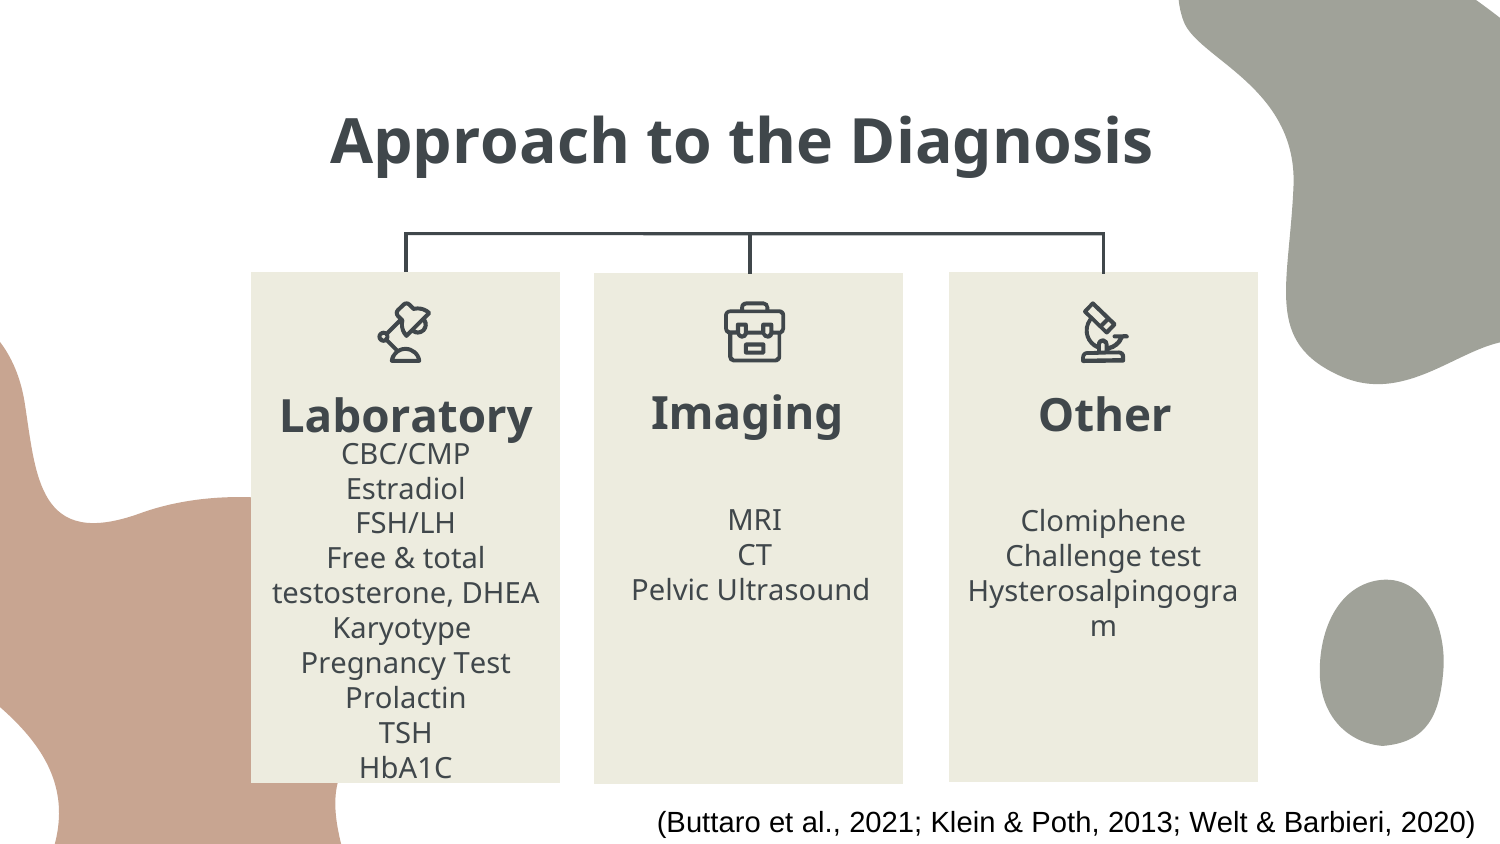

# Approach to the Diagnosis
Imaging
Other
Laboratory
CBC/CMP
Estradiol
FSH/LH
Free & total testosterone, DHEA
Karyotype
Pregnancy Test
Prolactin
TSH
HbA1C
MRI
CT
Pelvic Ultrasound
Clomiphene Challenge test
Hysterosalpingogram
(Buttaro et al., 2021; Klein & Poth, 2013; Welt & Barbieri, 2020)